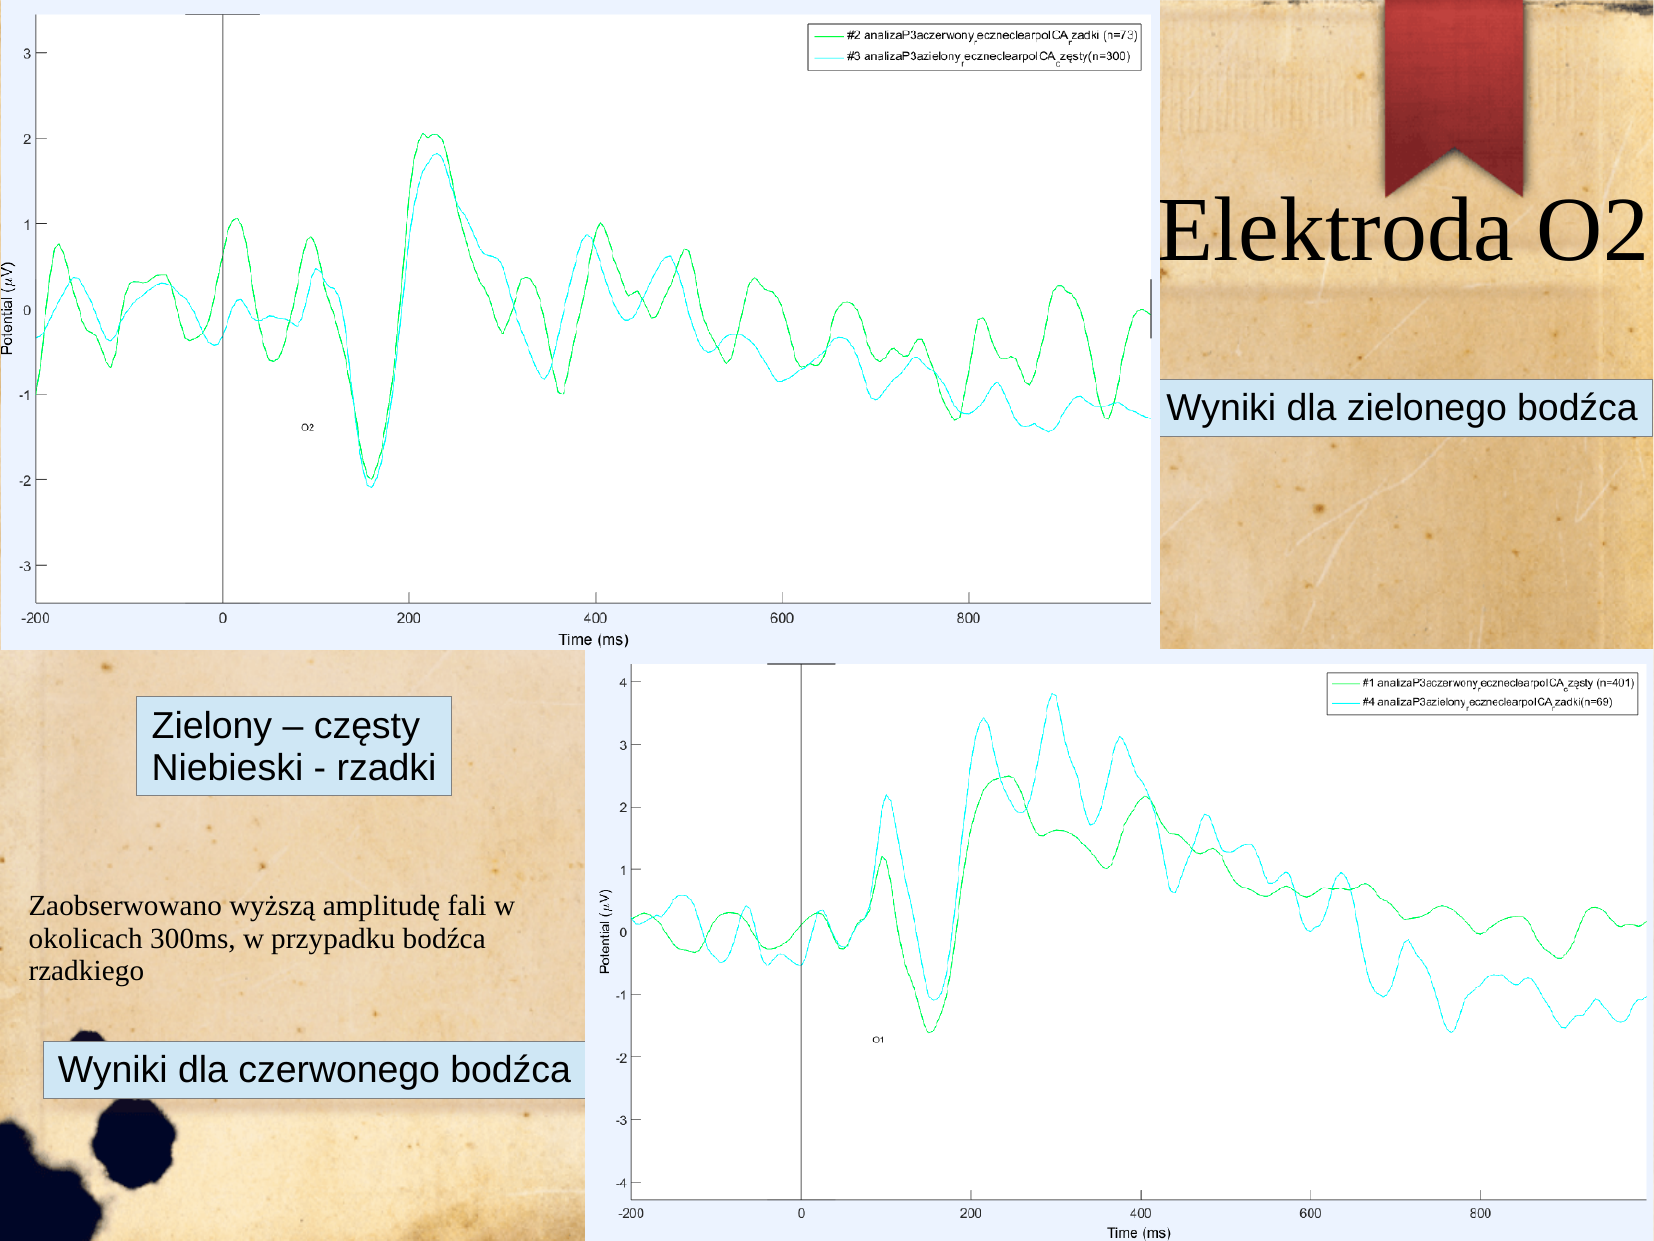

# Elektroda O2
Wyniki dla zielonego bodźca
Zielony – częsty
Niebieski - rzadki
Zaobserwowano wyższą amplitudę fali w okolicach 300ms, w przypadku bodźca rzadkiego
Wyniki dla czerwonego bodźca